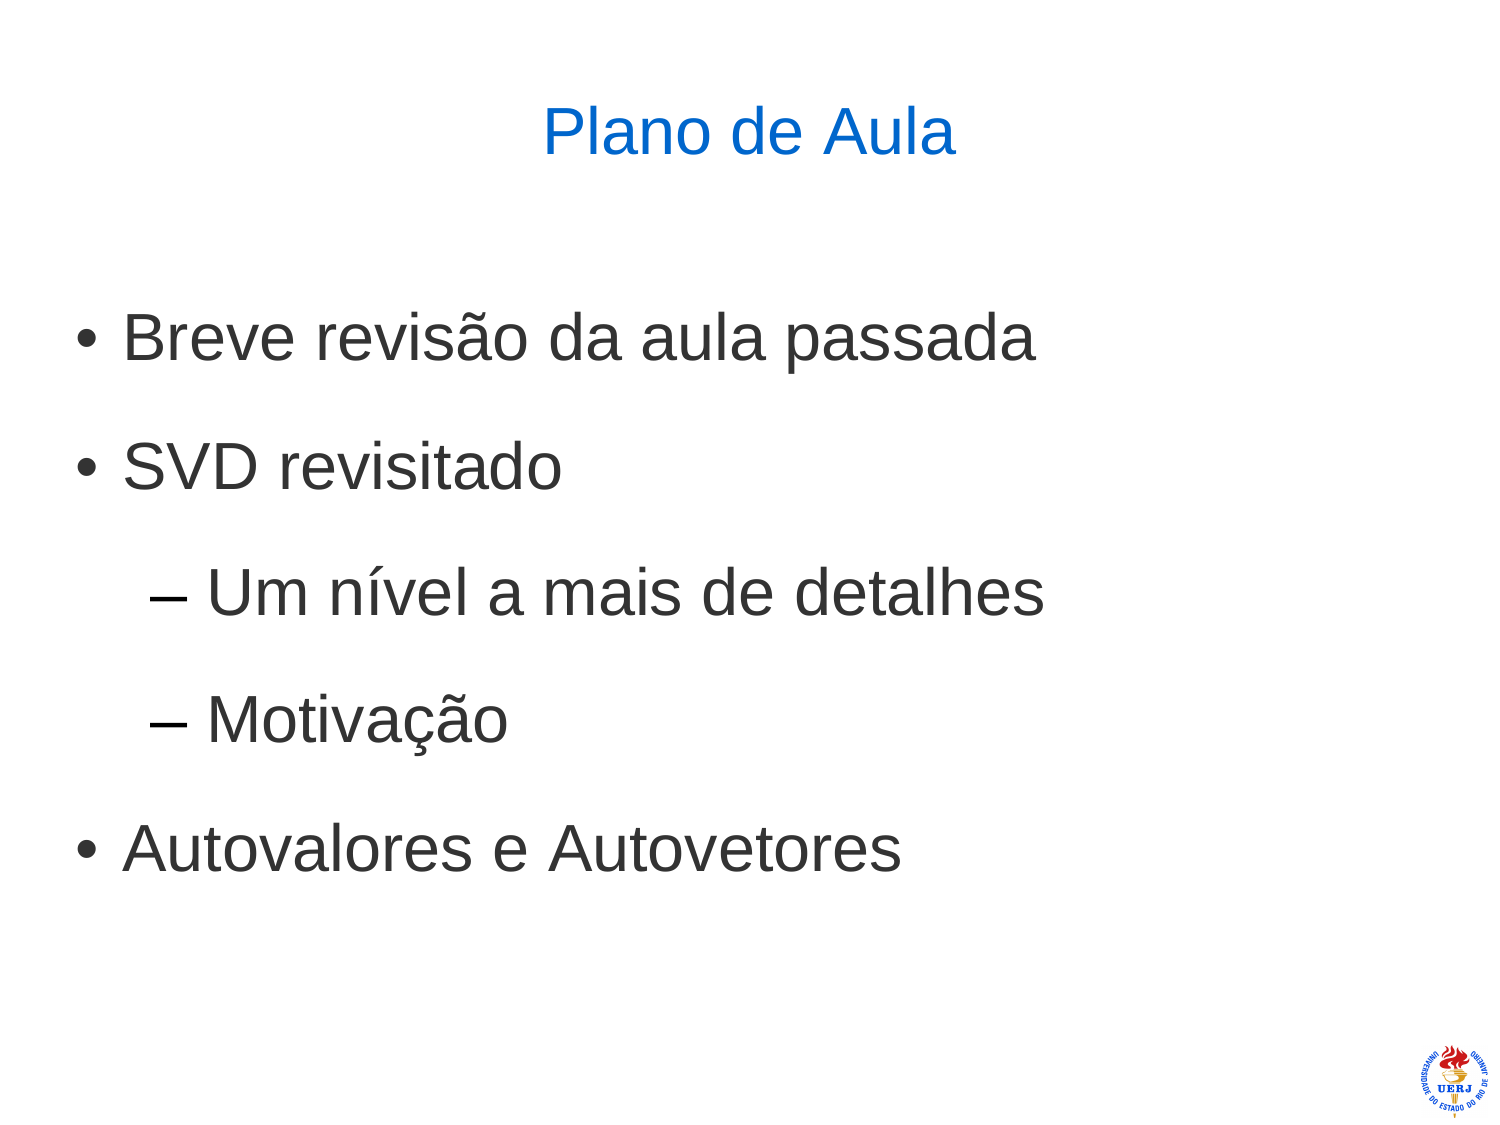

# Plano de Aula
Breve revisão da aula passada
SVD revisitado
 Um nível a mais de detalhes
 Motivação
Autovalores e Autovetores